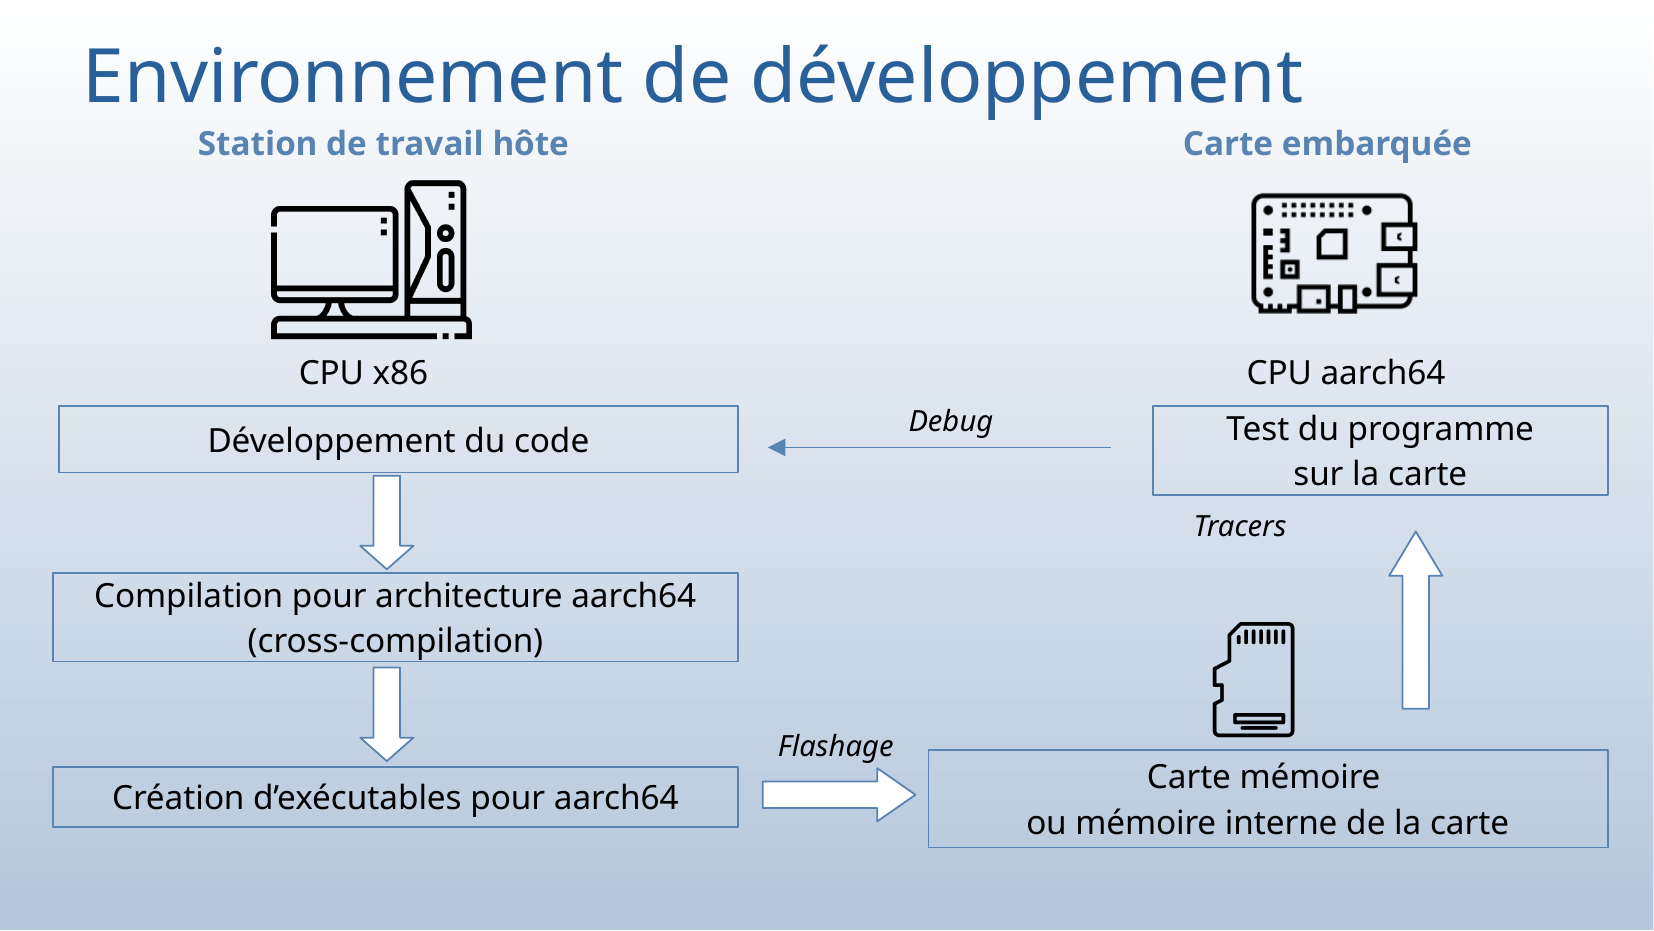

# Environnement de développement
Station de travail hôte
Carte embarquée
CPU x86
CPU aarch64
Debug
Développement du code
Test du programme
sur la carte
Tracers
Compilation pour architecture aarch64
(cross-compilation)
Carte mémoire
ou mémoire interne de la carte
Flashage
Création d’exécutables pour aarch64